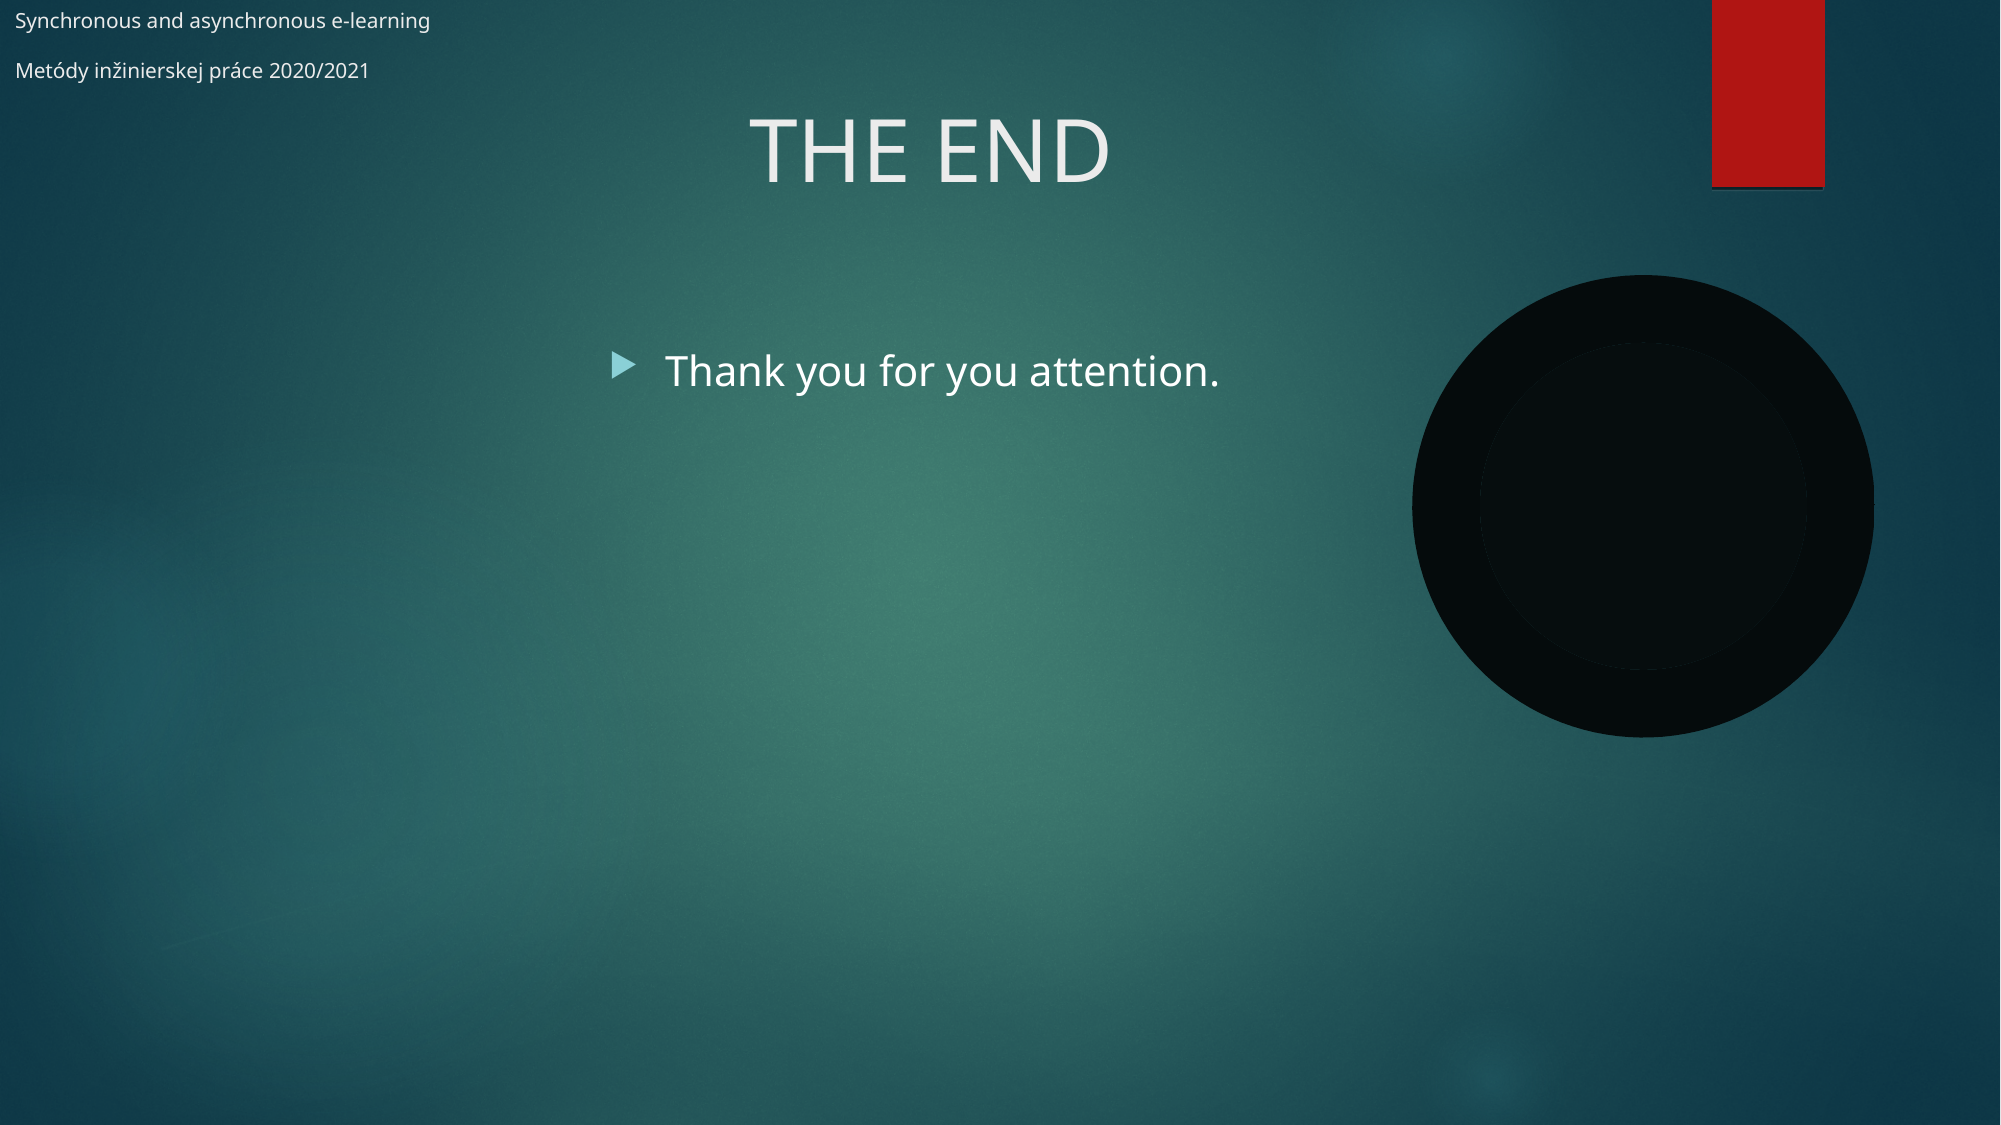

Synchronous and asynchronous e-learning
Metódy inžinierskej práce 2020/2021
# THE END
Thank you for you attention.